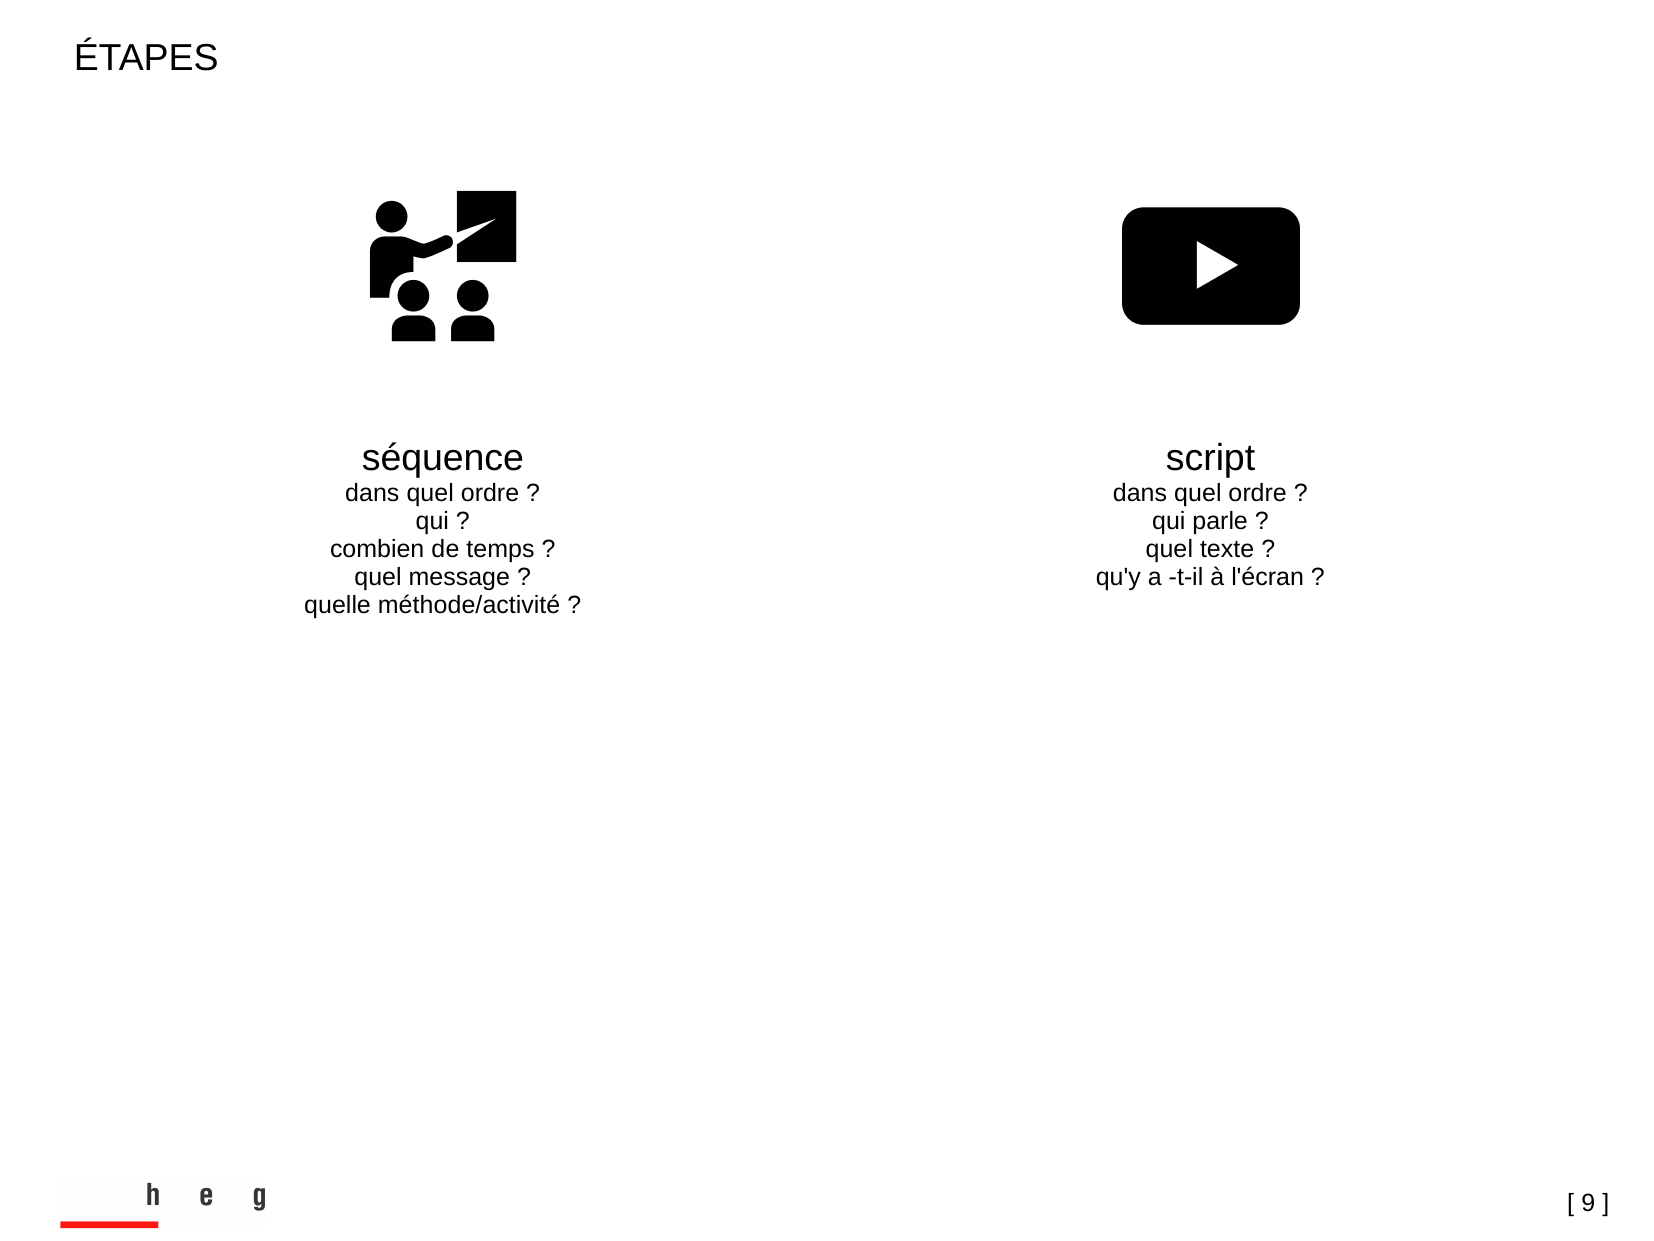

ÉTAPES
séquence
dans quel ordre ?
qui ?
combien de temps ?
quel message ?
quelle méthode/activité ?
script
dans quel ordre ?
qui parle ?
quel texte ?
qu'y a -t-il à l'écran ?